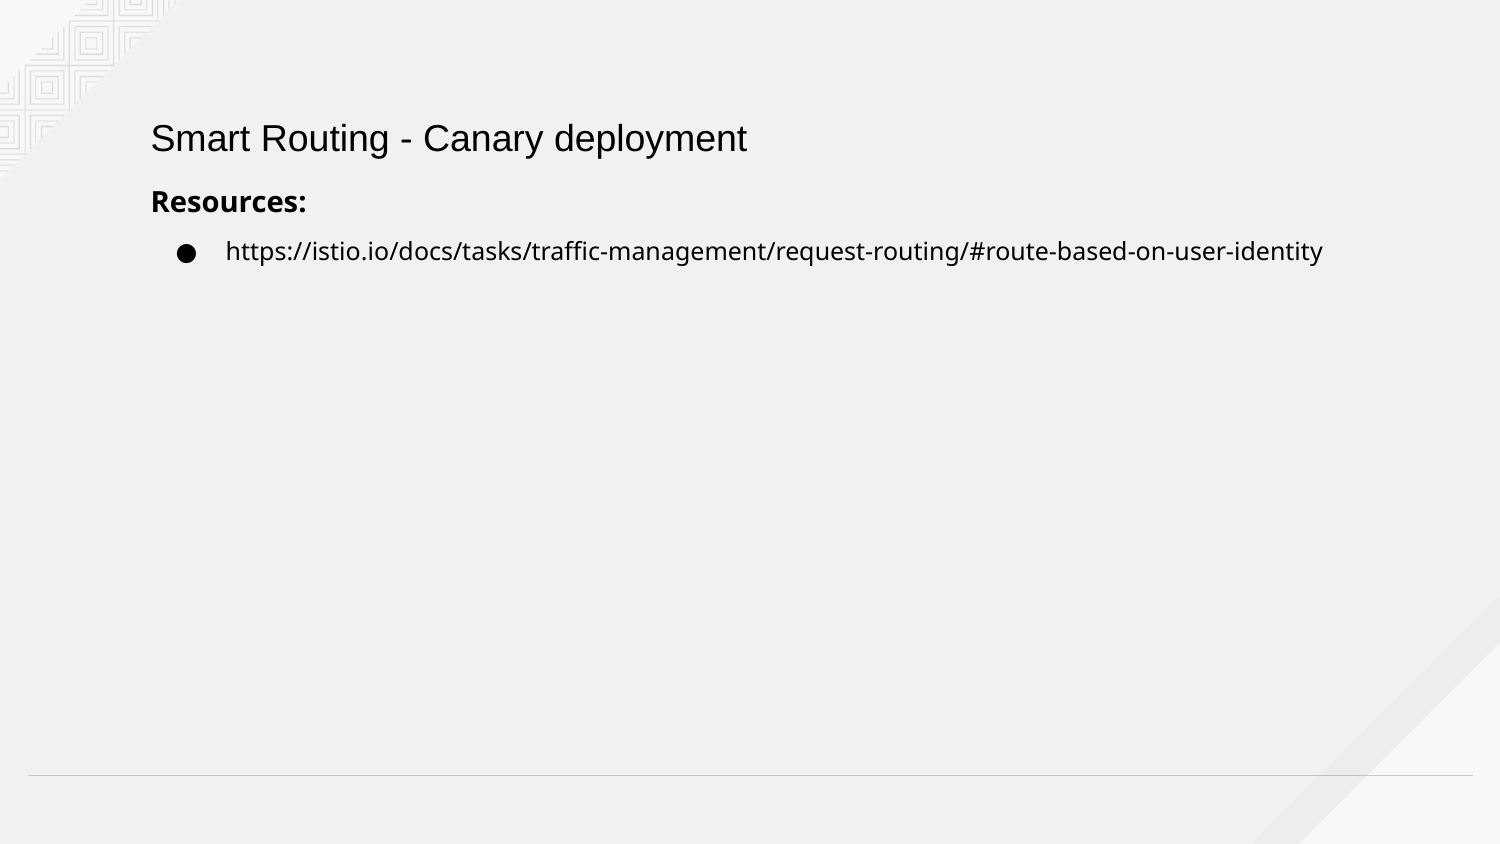

# Smart Routing - Canary deployment
Resources:
https://istio.io/docs/tasks/traffic-management/request-routing/#route-based-on-user-identity